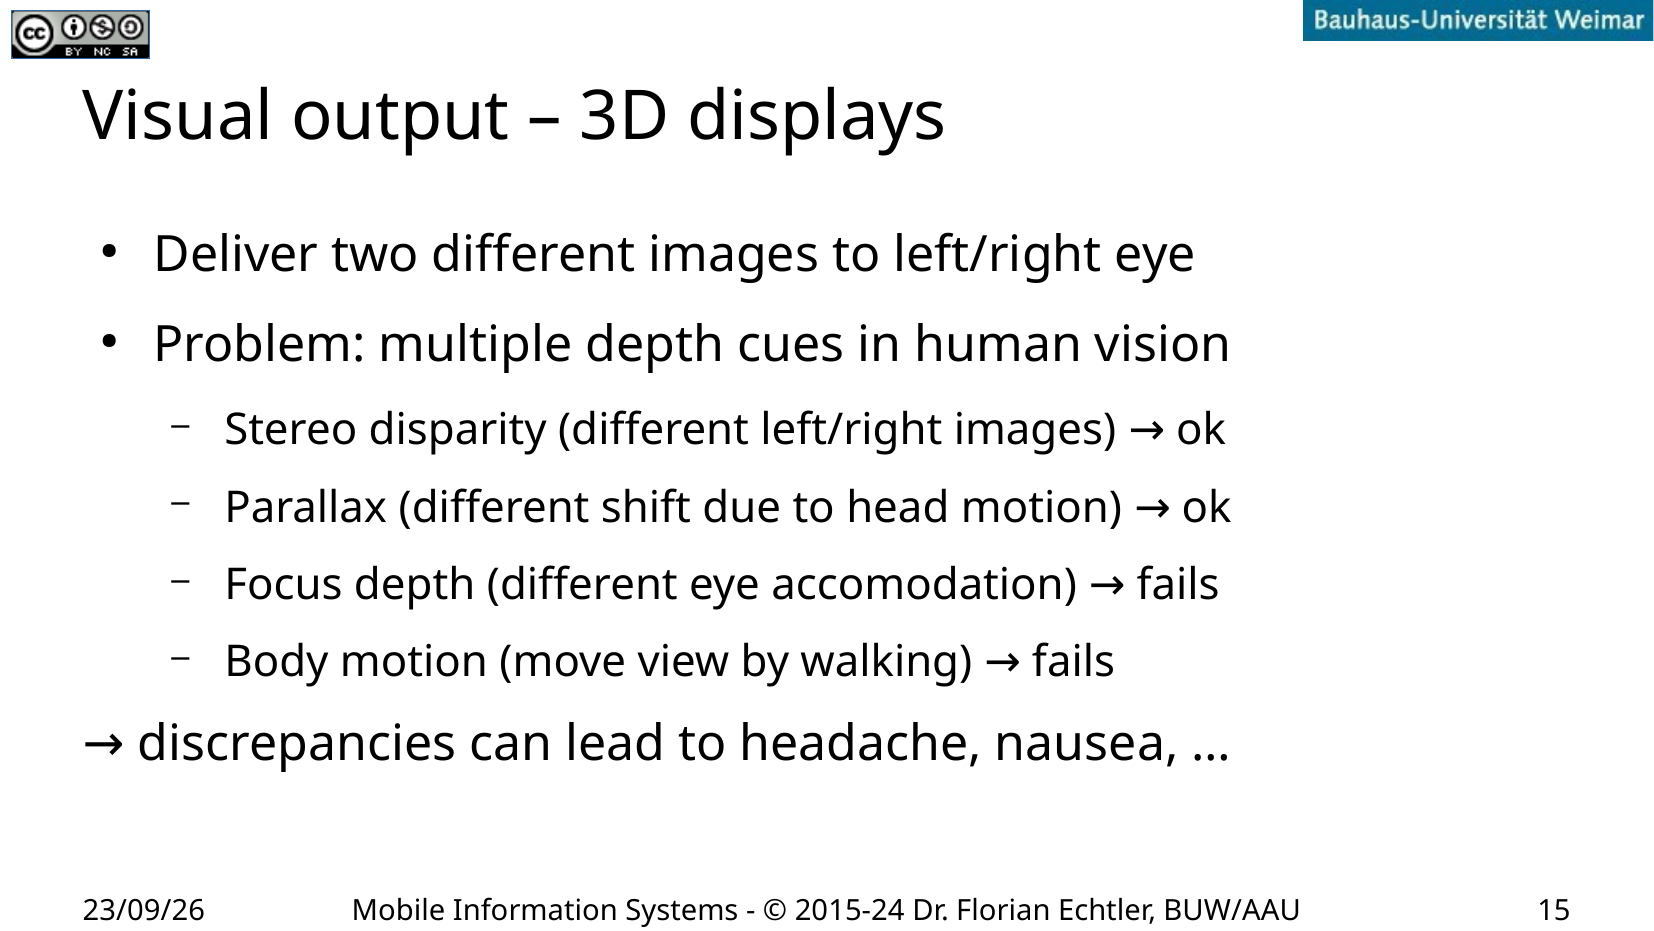

Visual output – 3D displays
# Deliver two different images to left/right eye
Problem: multiple depth cues in human vision
Stereo disparity (different left/right images) → ok
Parallax (different shift due to head motion) → ok
Focus depth (different eye accomodation) → fails
Body motion (move view by walking) → fails
→ discrepancies can lead to headache, nausea, …
Mobile Information Systems - © 2015-24 Dr. Florian Echtler, BUW/AAU
15